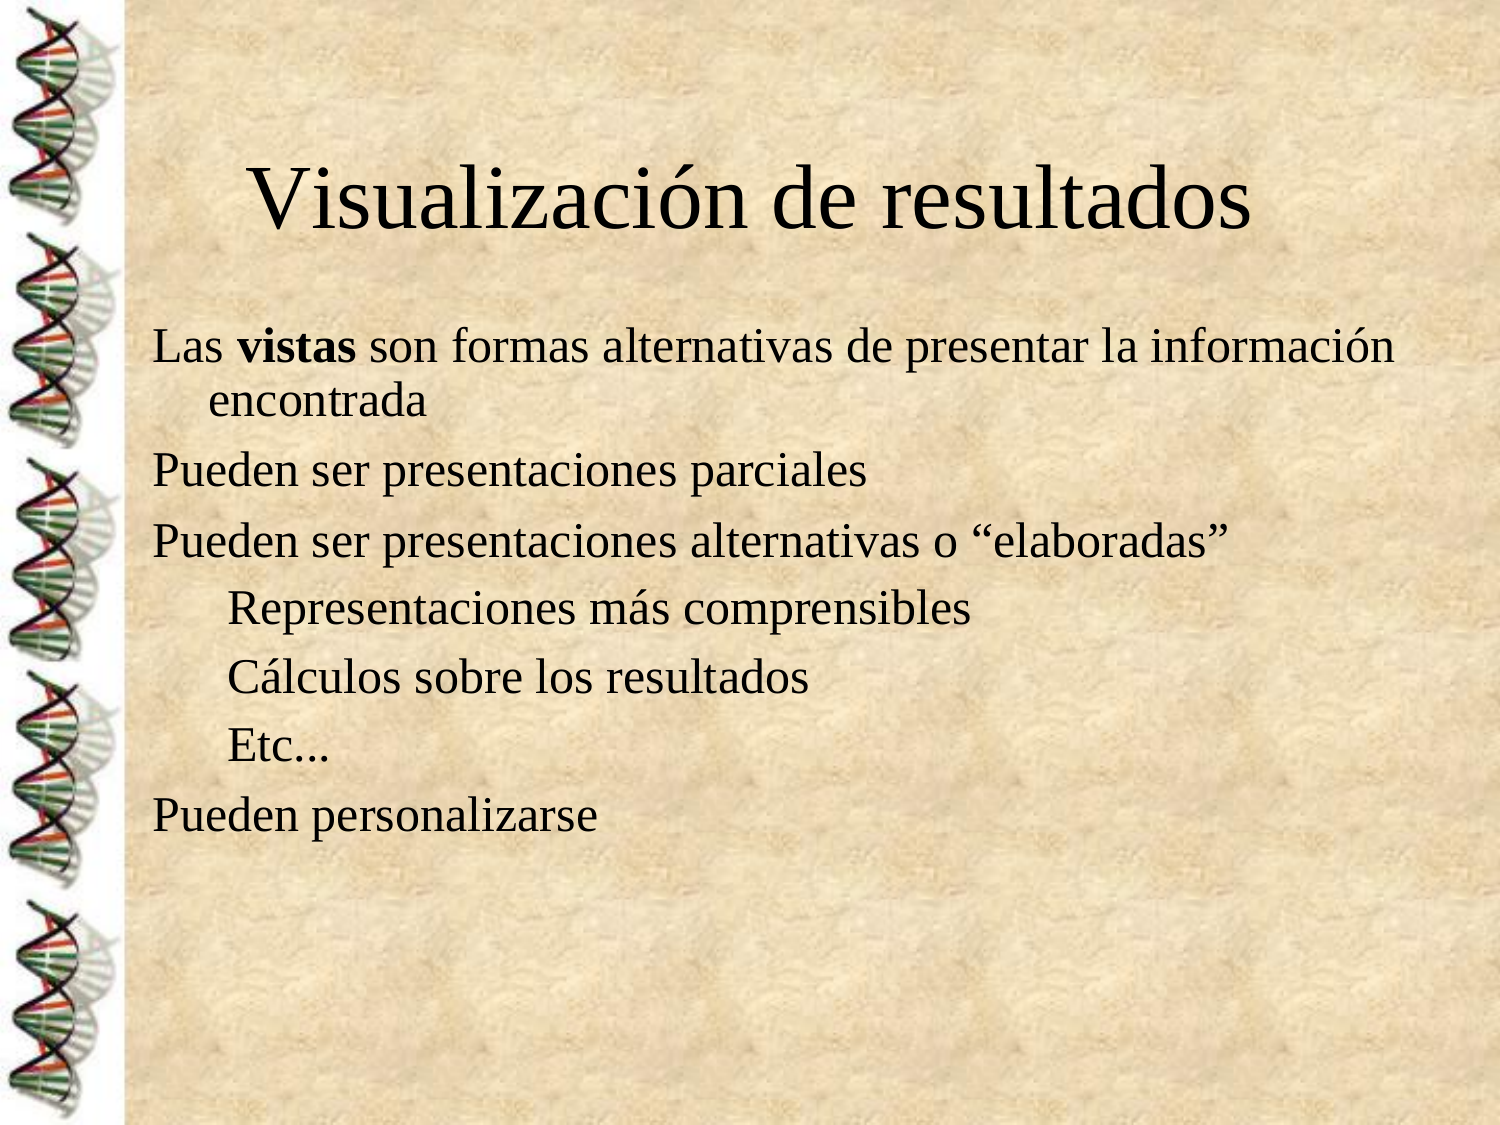

# Visualización de resultados
Las vistas son formas alternativas de presentar la información encontrada
Pueden ser presentaciones parciales
Pueden ser presentaciones alternativas o “elaboradas”
Representaciones más comprensibles
Cálculos sobre los resultados
Etc...
Pueden personalizarse